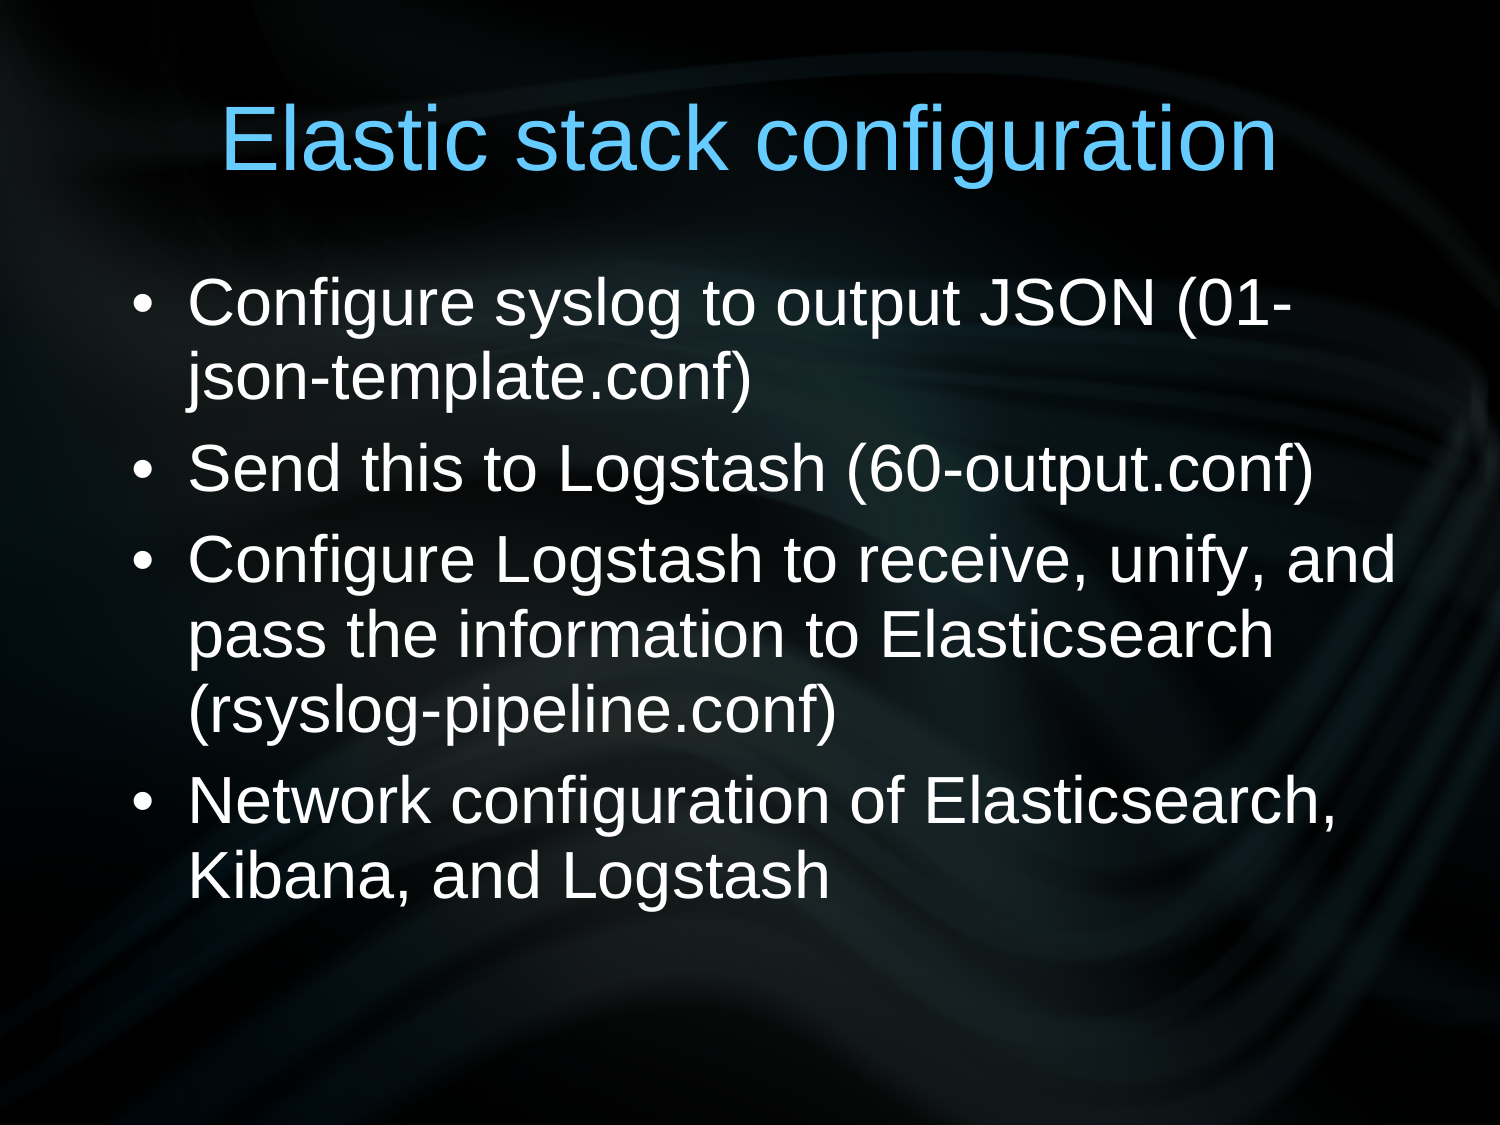

# Elastic stack configuration
Configure syslog to output JSON (01-json-template.conf)
Send this to Logstash (60-output.conf)
Configure Logstash to receive, unify, and pass the information to Elasticsearch (rsyslog-pipeline.conf)
Network configuration of Elasticsearch, Kibana, and Logstash